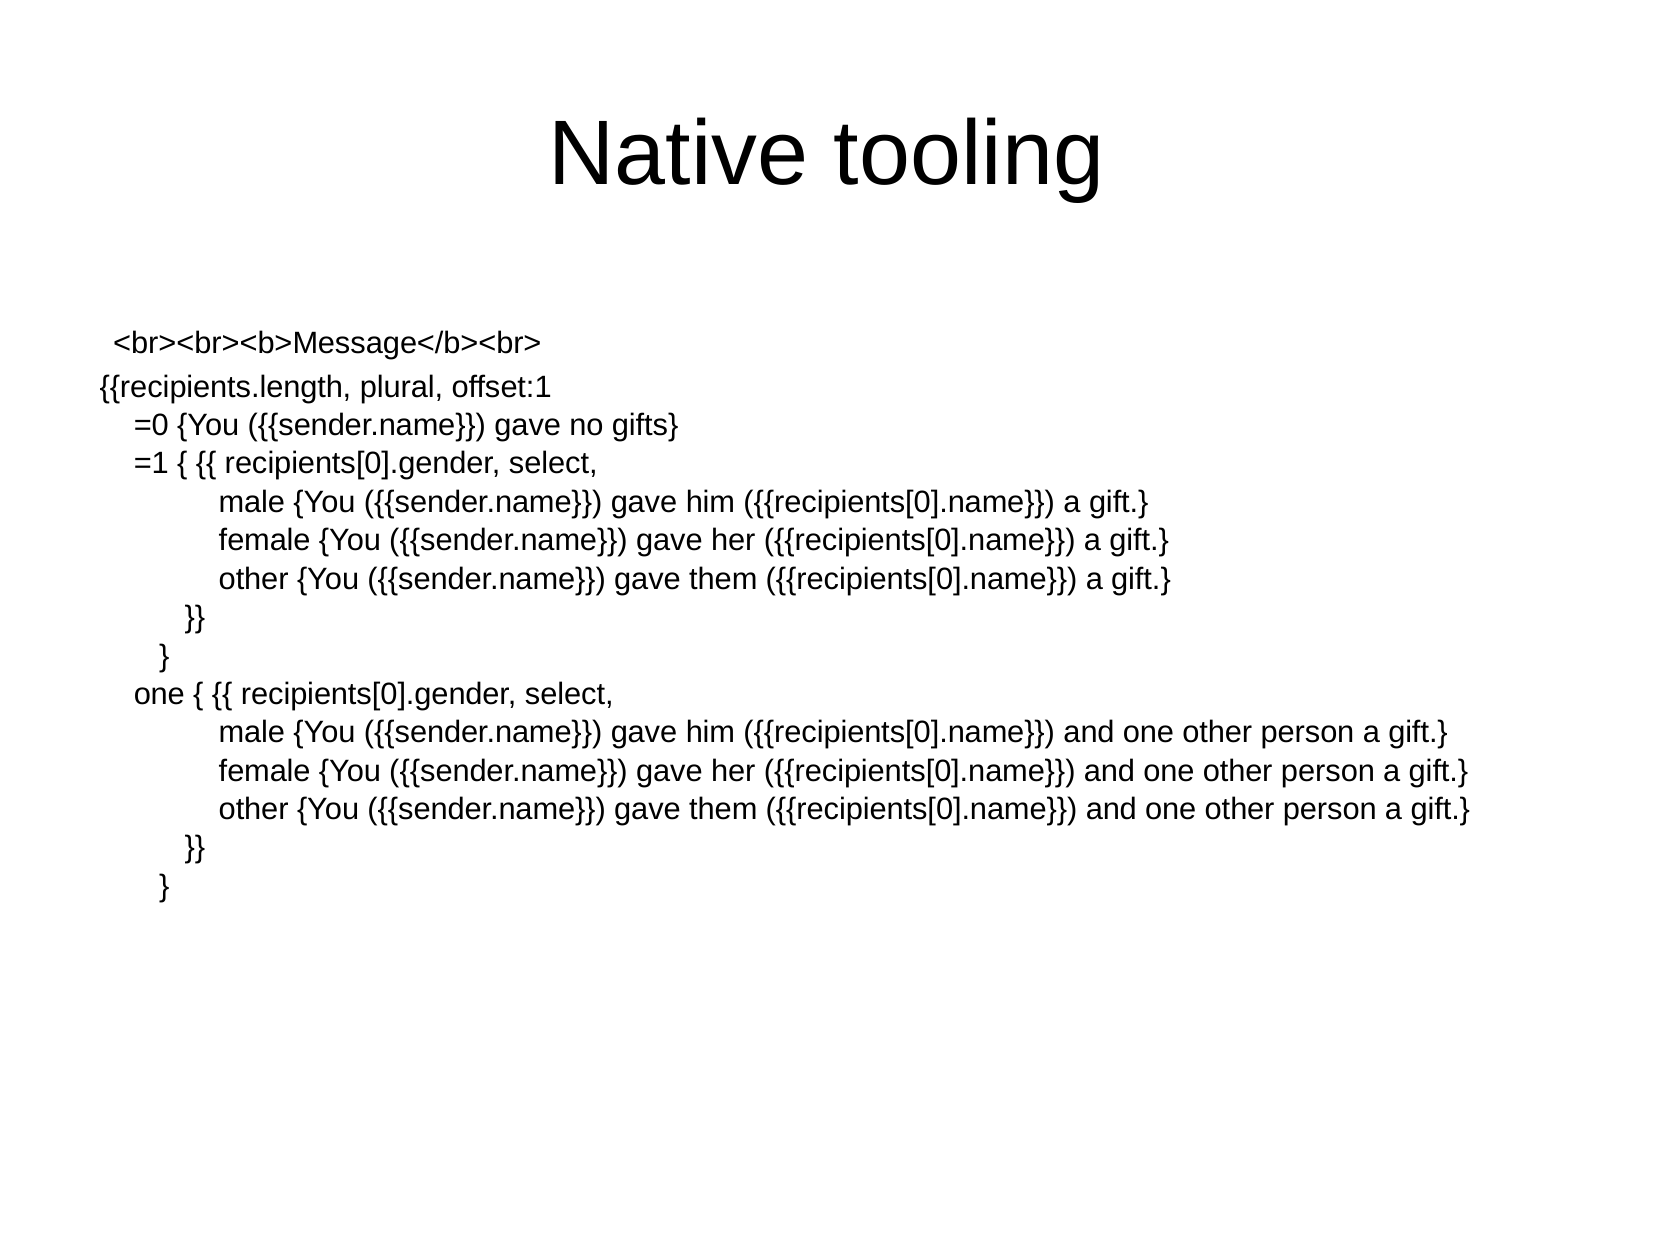

# Native tooling
 <br><br><b>Message</b><br>
 {{recipients.length, plural, offset:1
 =0 {You ({{sender.name}}) gave no gifts}
 =1 { {{ recipients[0].gender, select,
 male {You ({{sender.name}}) gave him ({{recipients[0].name}}) a gift.}
 female {You ({{sender.name}}) gave her ({{recipients[0].name}}) a gift.}
 other {You ({{sender.name}}) gave them ({{recipients[0].name}}) a gift.}
 }}
 }
 one { {{ recipients[0].gender, select,
 male {You ({{sender.name}}) gave him ({{recipients[0].name}}) and one other person a gift.}
 female {You ({{sender.name}}) gave her ({{recipients[0].name}}) and one other person a gift.}
 other {You ({{sender.name}}) gave them ({{recipients[0].name}}) and one other person a gift.}
 }}
 }